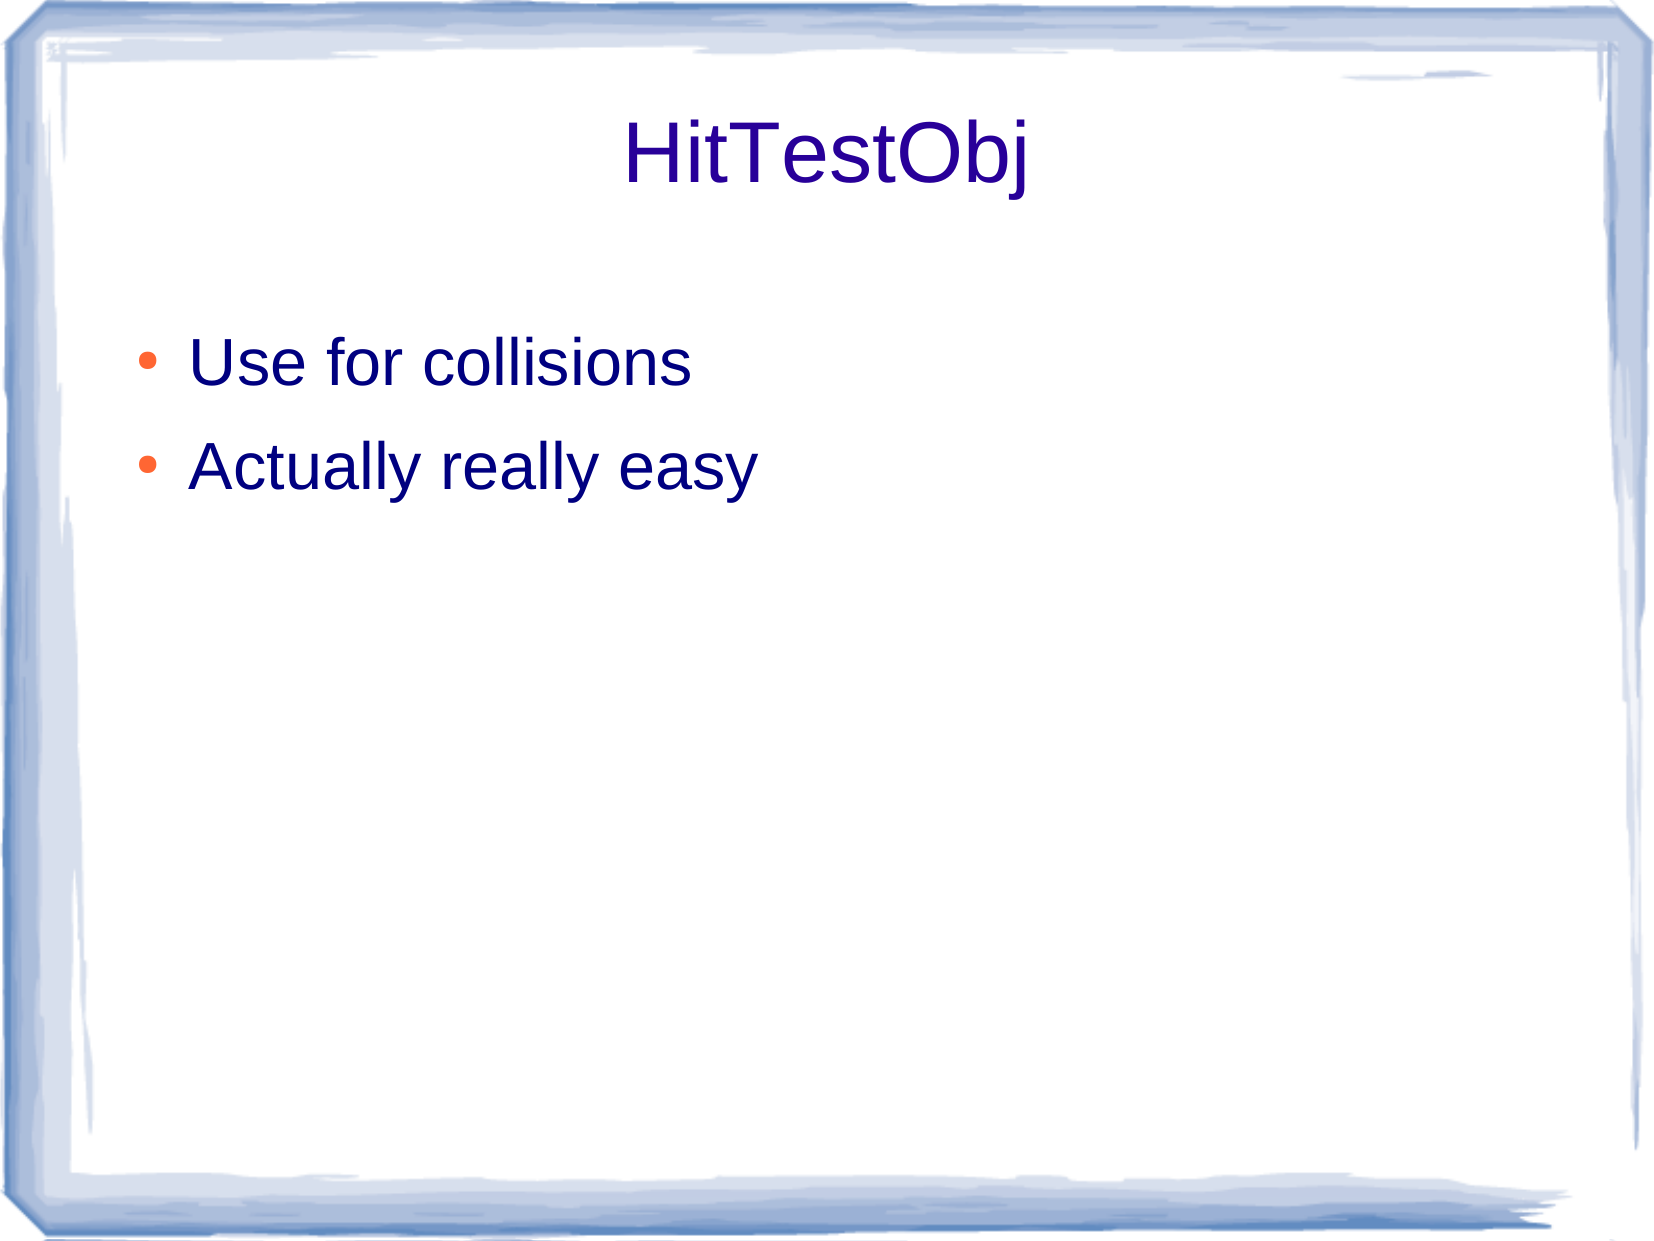

# HitTestObj
Use for collisions
Actually really easy